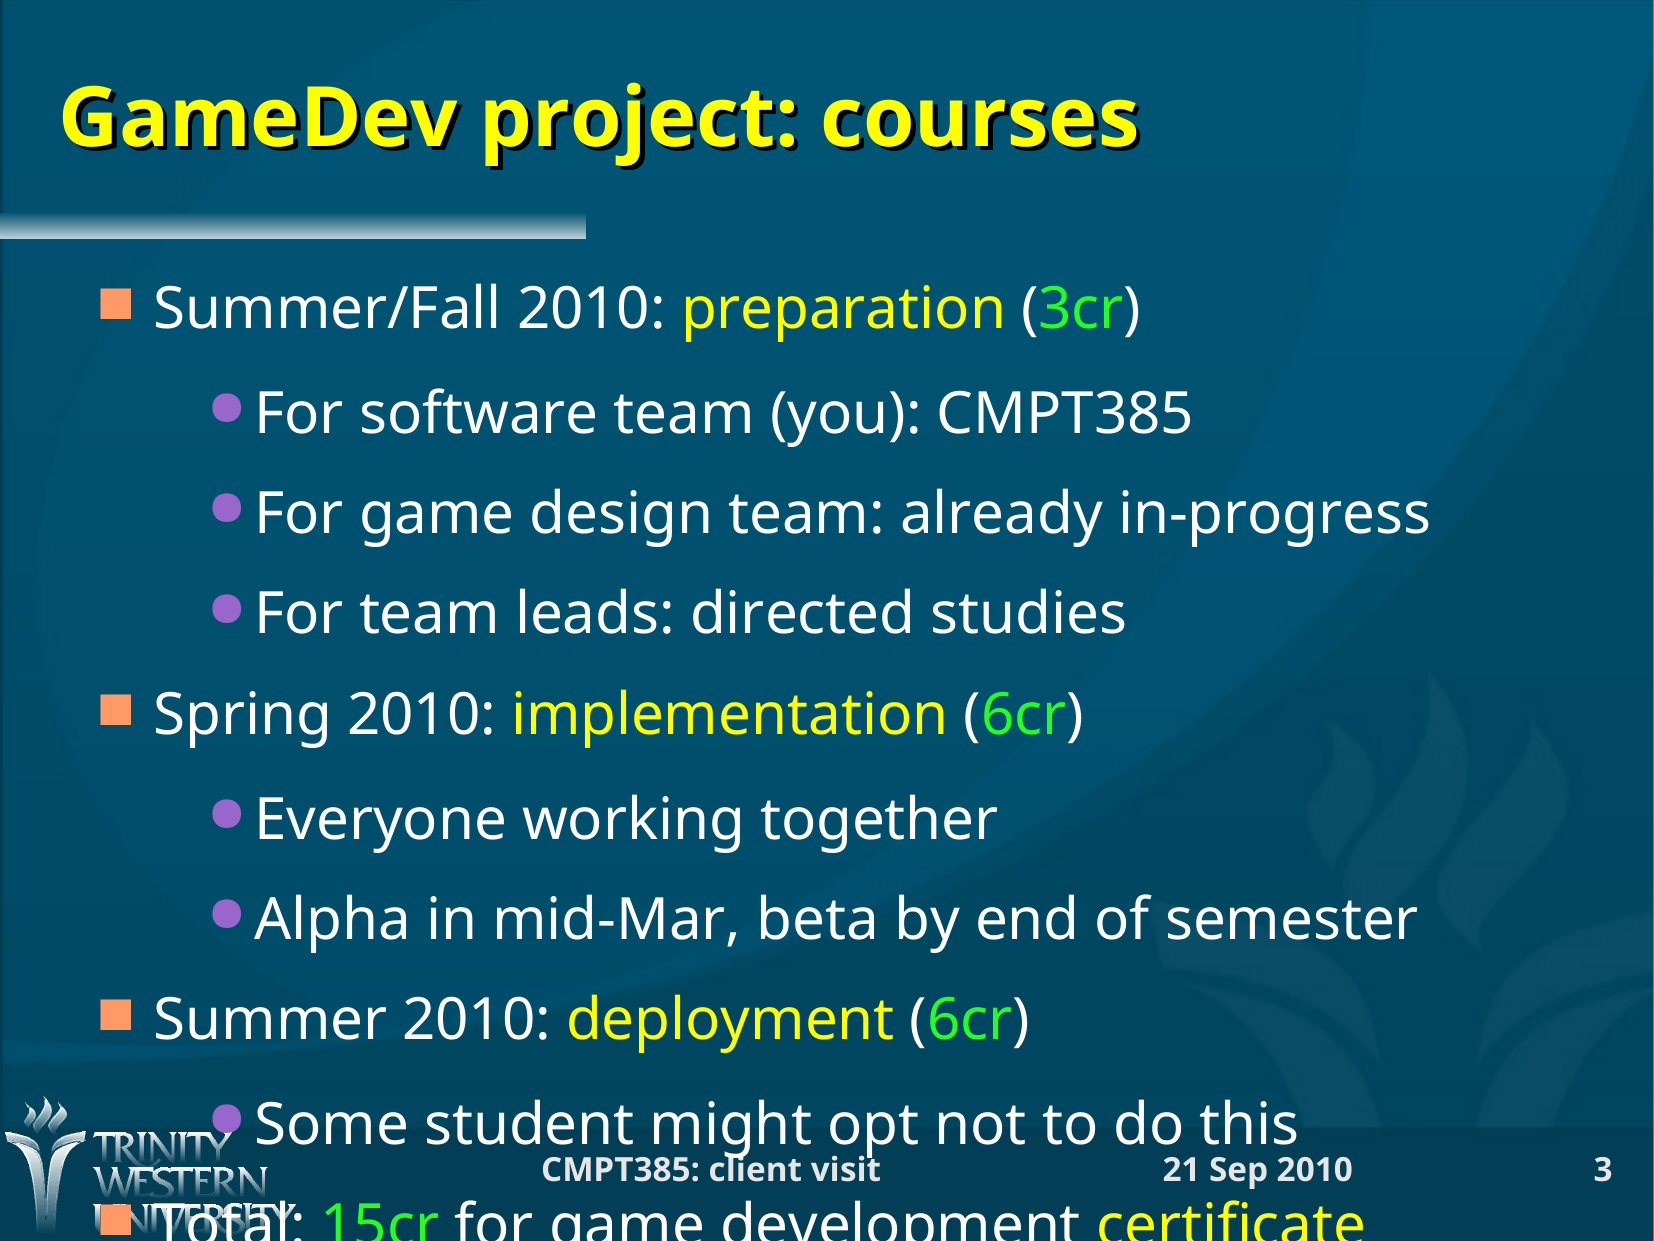

# GameDev project: courses
Summer/Fall 2010: preparation (3cr)
For software team (you): CMPT385
For game design team: already in-progress
For team leads: directed studies
Spring 2010: implementation (6cr)
Everyone working together
Alpha in mid-Mar, beta by end of semester
Summer 2010: deployment (6cr)
Some student might opt not to do this
Total: 15cr for game development certificate
CMPT385: client visit
21 Sep 2010
3